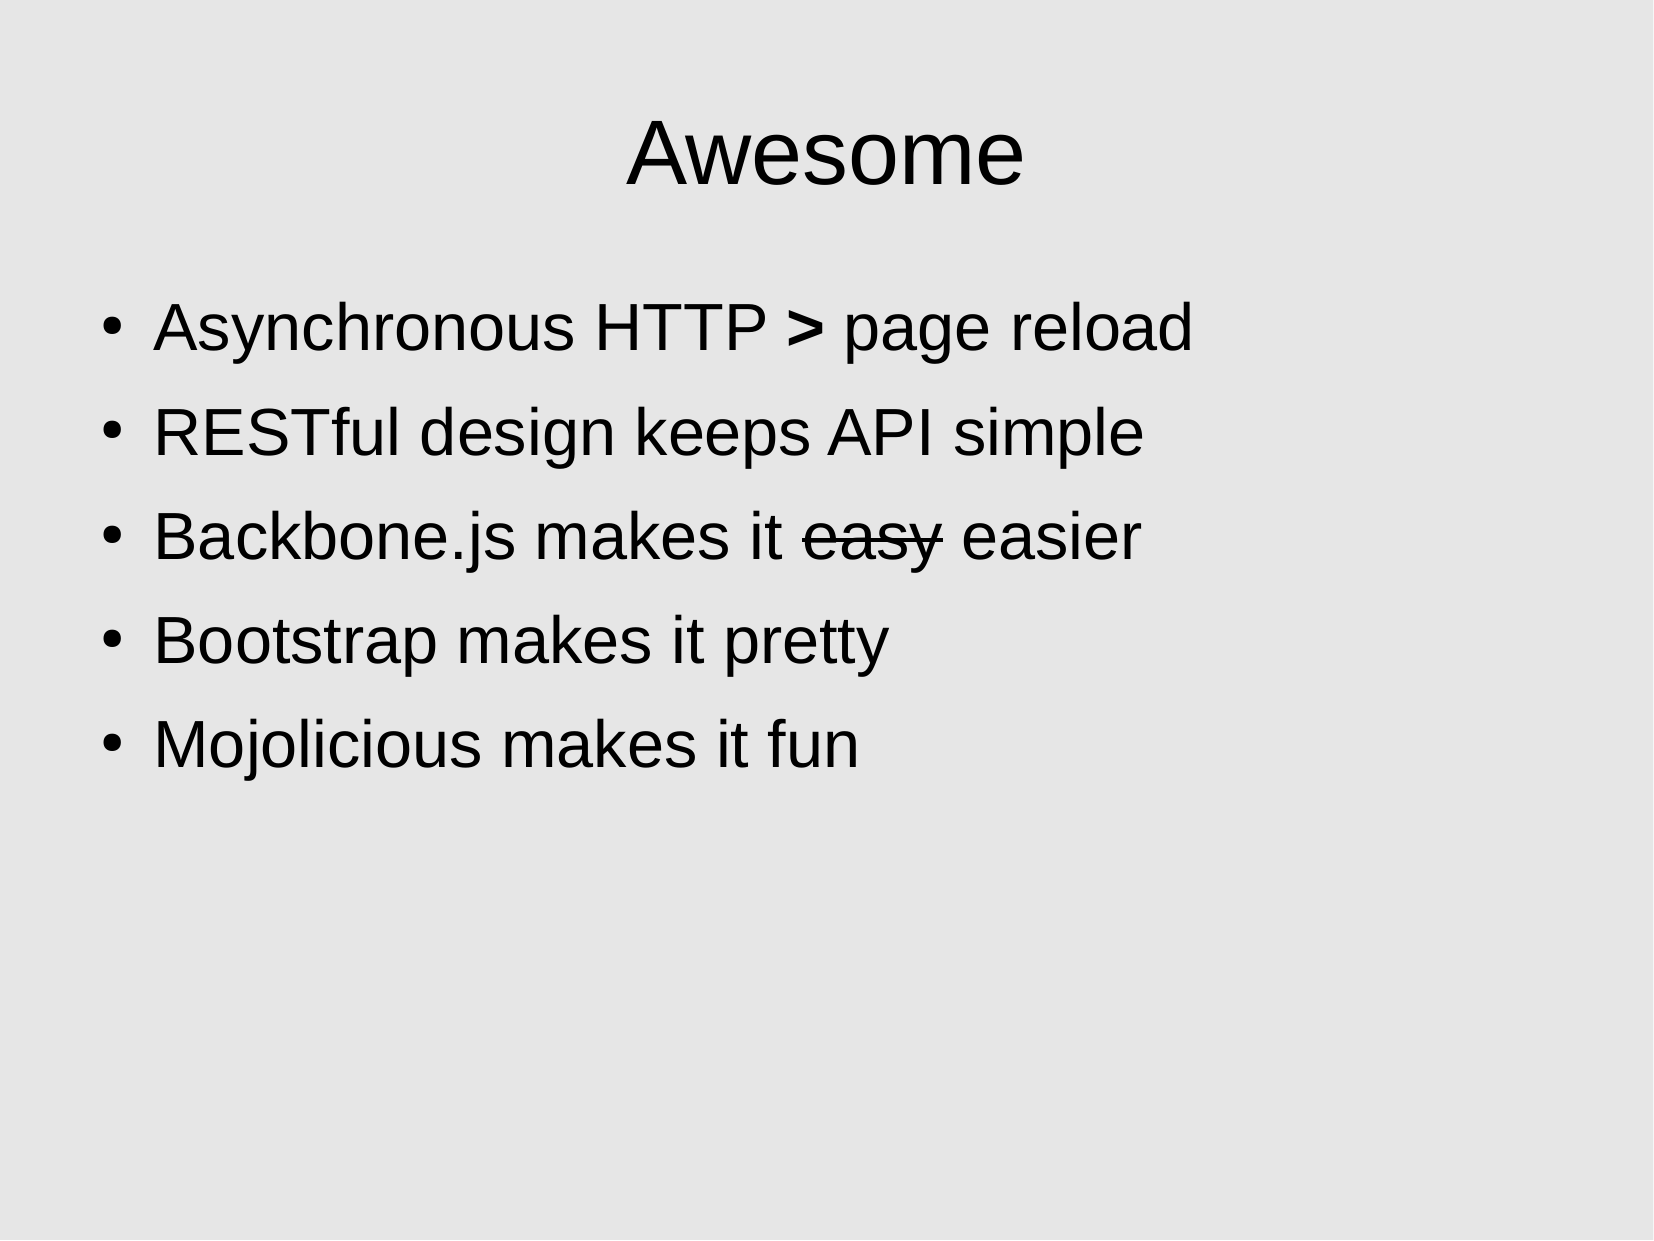

# Awesome
Asynchronous HTTP > page reload
RESTful design keeps API simple
Backbone.js makes it easy easier
Bootstrap makes it pretty
Mojolicious makes it fun